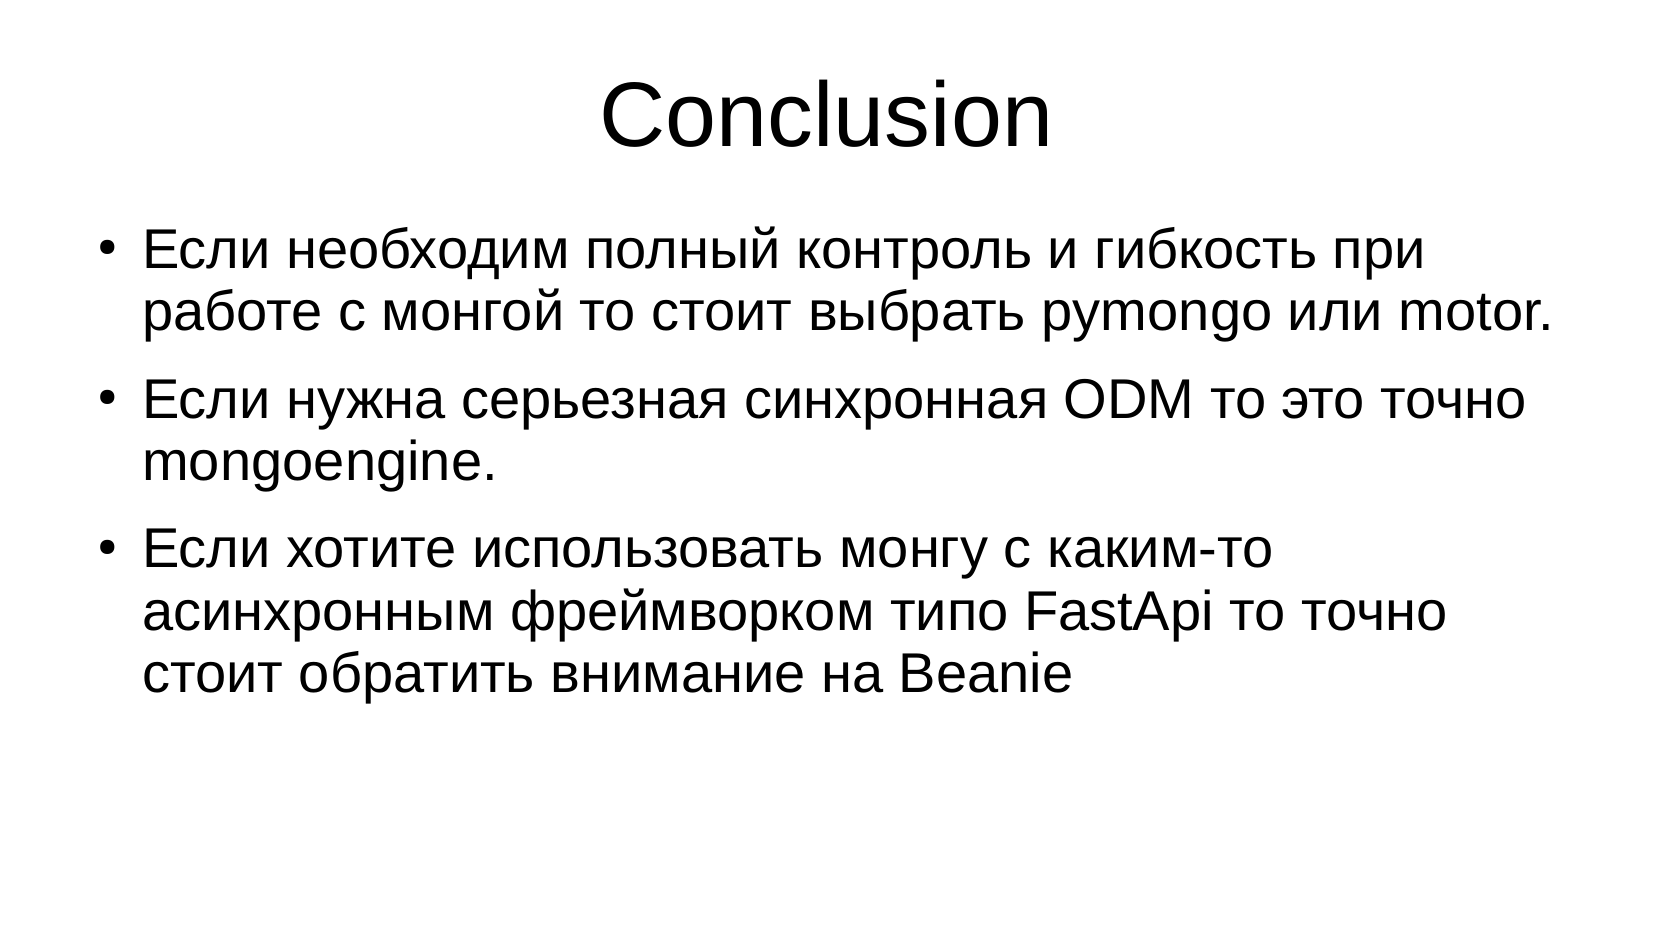

# Conclusion
Если необходим полный контроль и гибкость при работе с монгой то стоит выбрать pymongo или motor.
Если нужна серьезная синхронная ODM то это точно mongoengine.
Если хотите использовать монгу с каким-то асинхронным фреймворком типо FastApi то точно стоит обратить внимание на Beanie